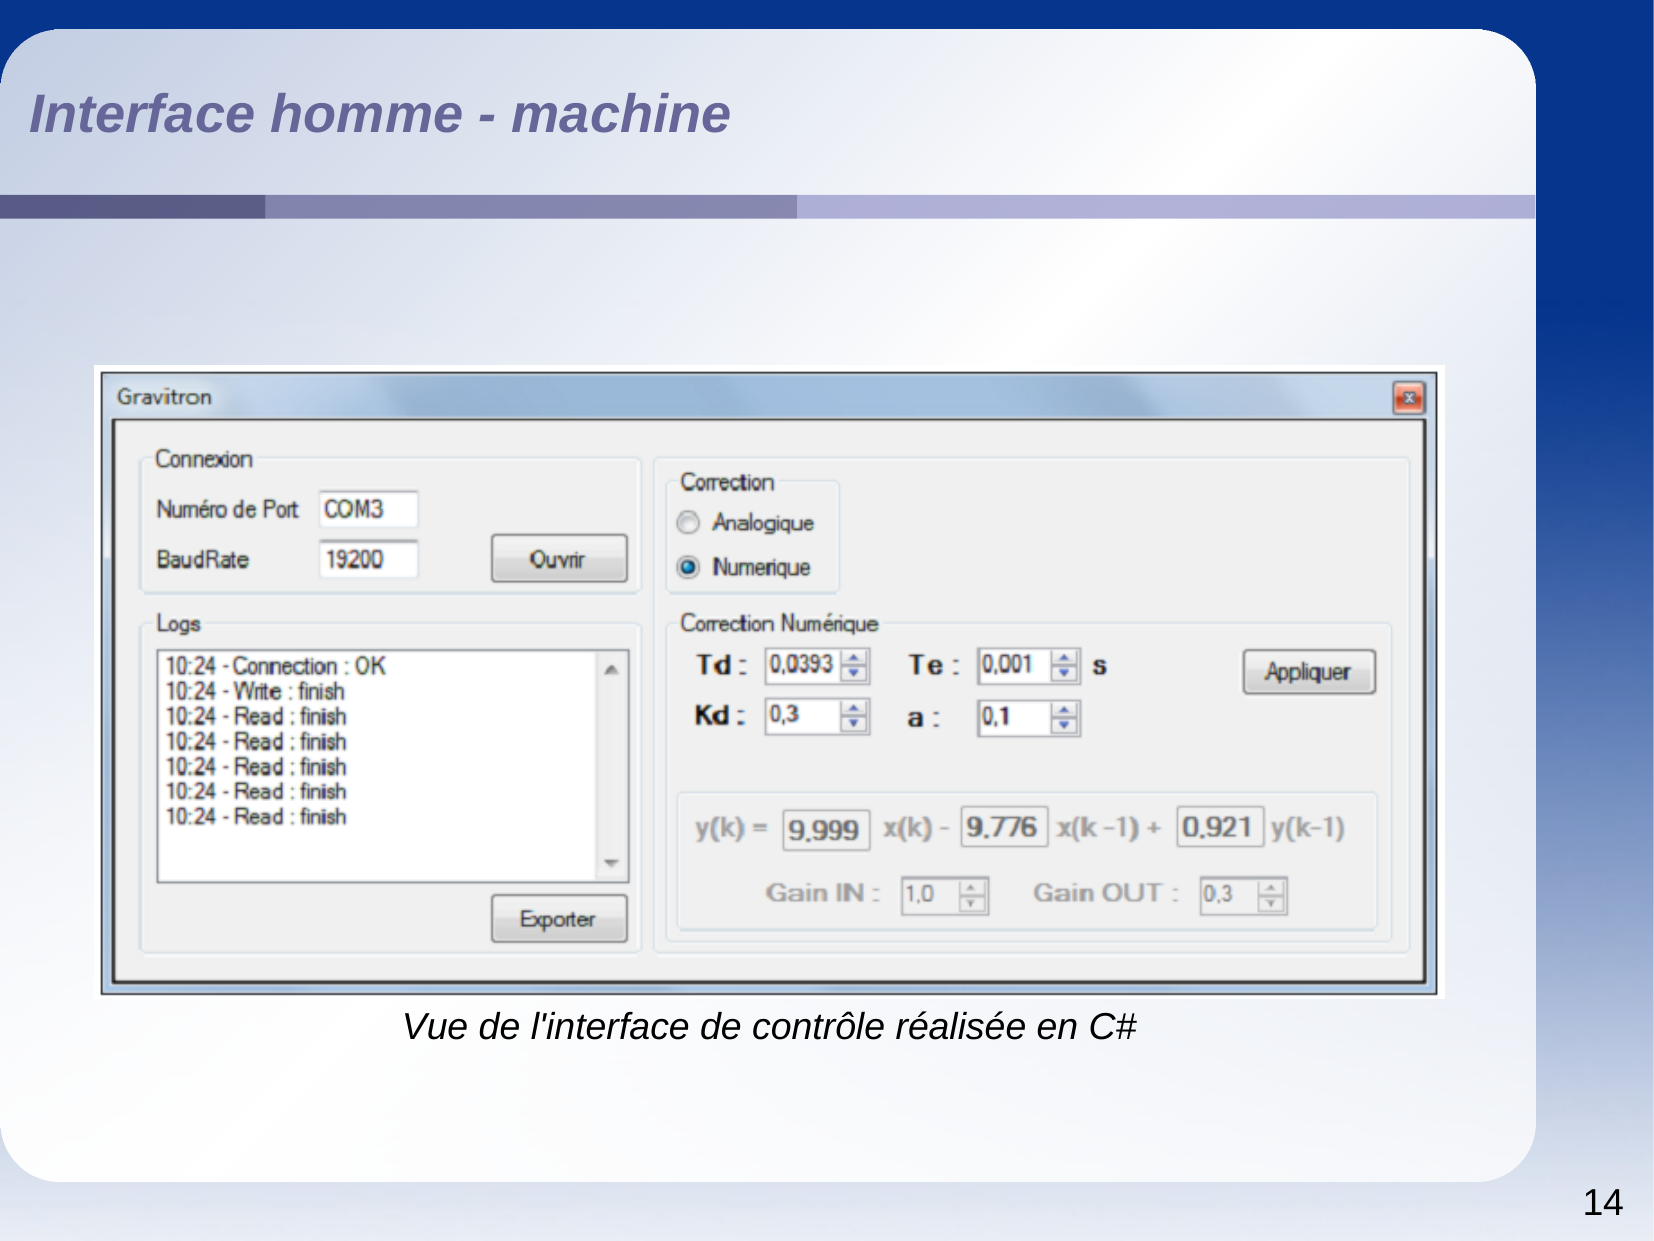

# Interface homme - machine
Vue de l'interface de contrôle réalisée en C#
14